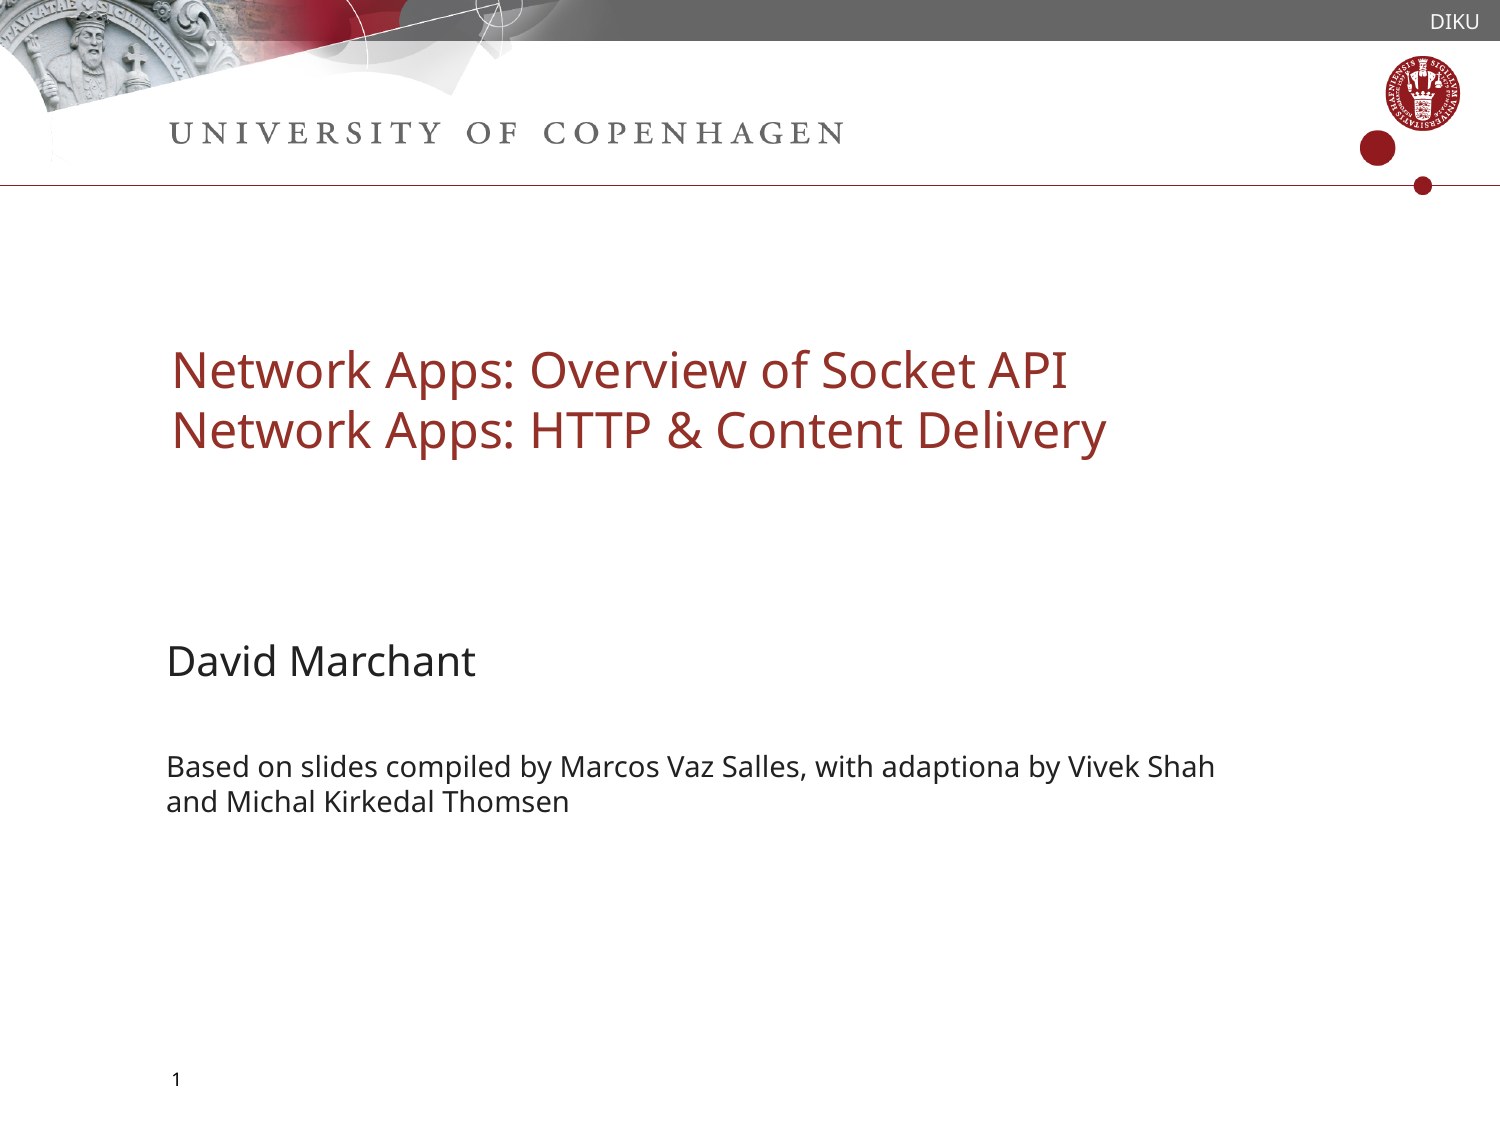

DIKU
# Network Apps: Overview of Socket API Network Apps: HTTP & Content Delivery
David Marchant
Based on slides compiled by Marcos Vaz Salles, with adaptiona by Vivek Shah and Michal Kirkedal Thomsen